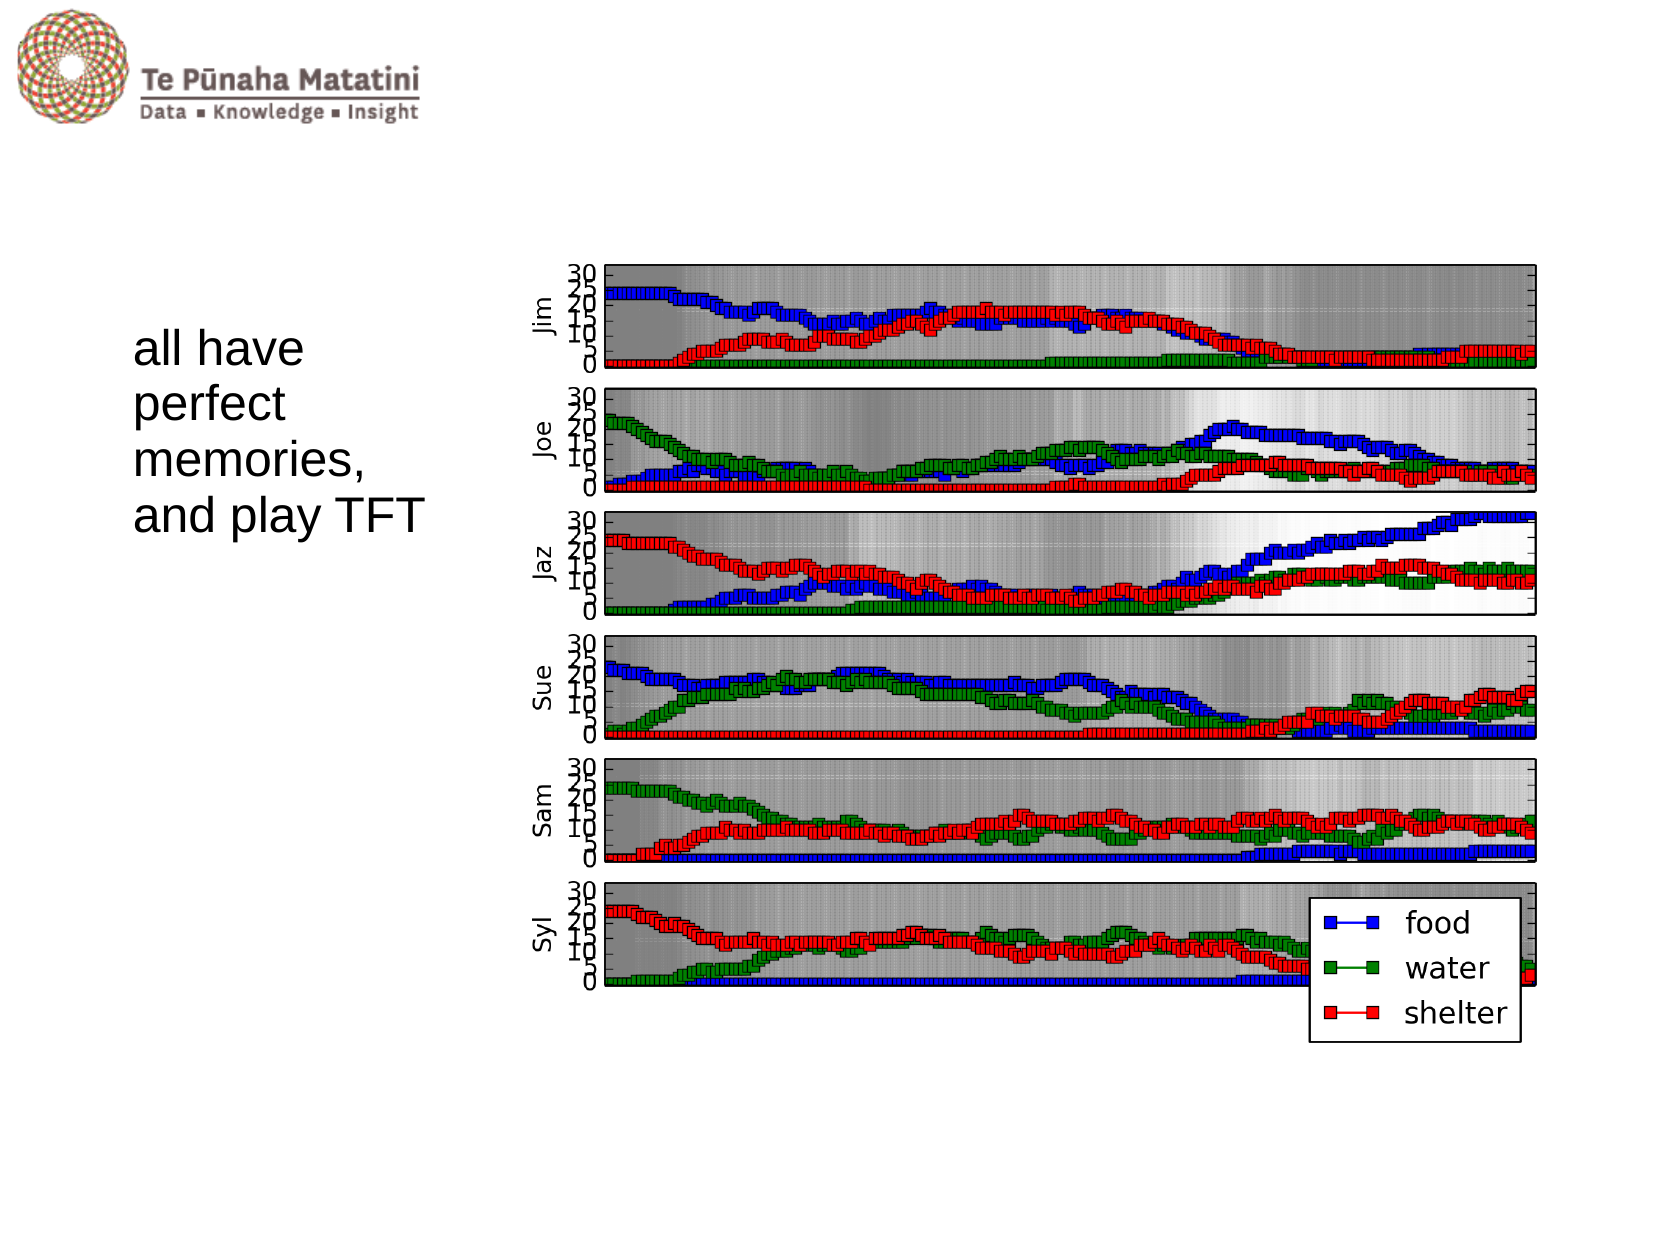

all have perfect memories, and play TFT